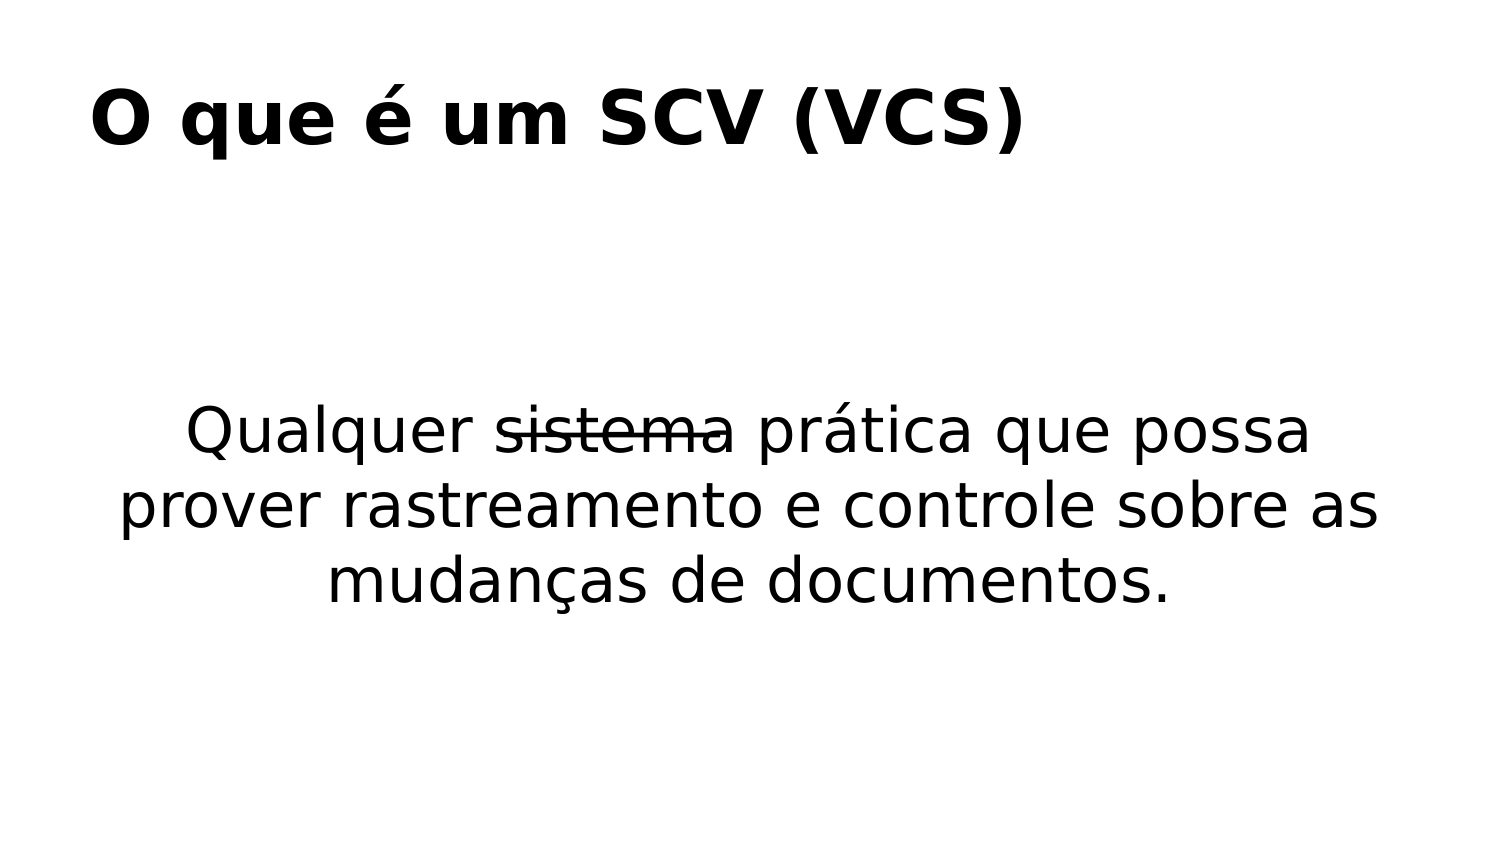

O que é um SCV (VCS)
Qualquer sistema prática que possa prover rastreamento e controle sobre as mudanças de documentos.